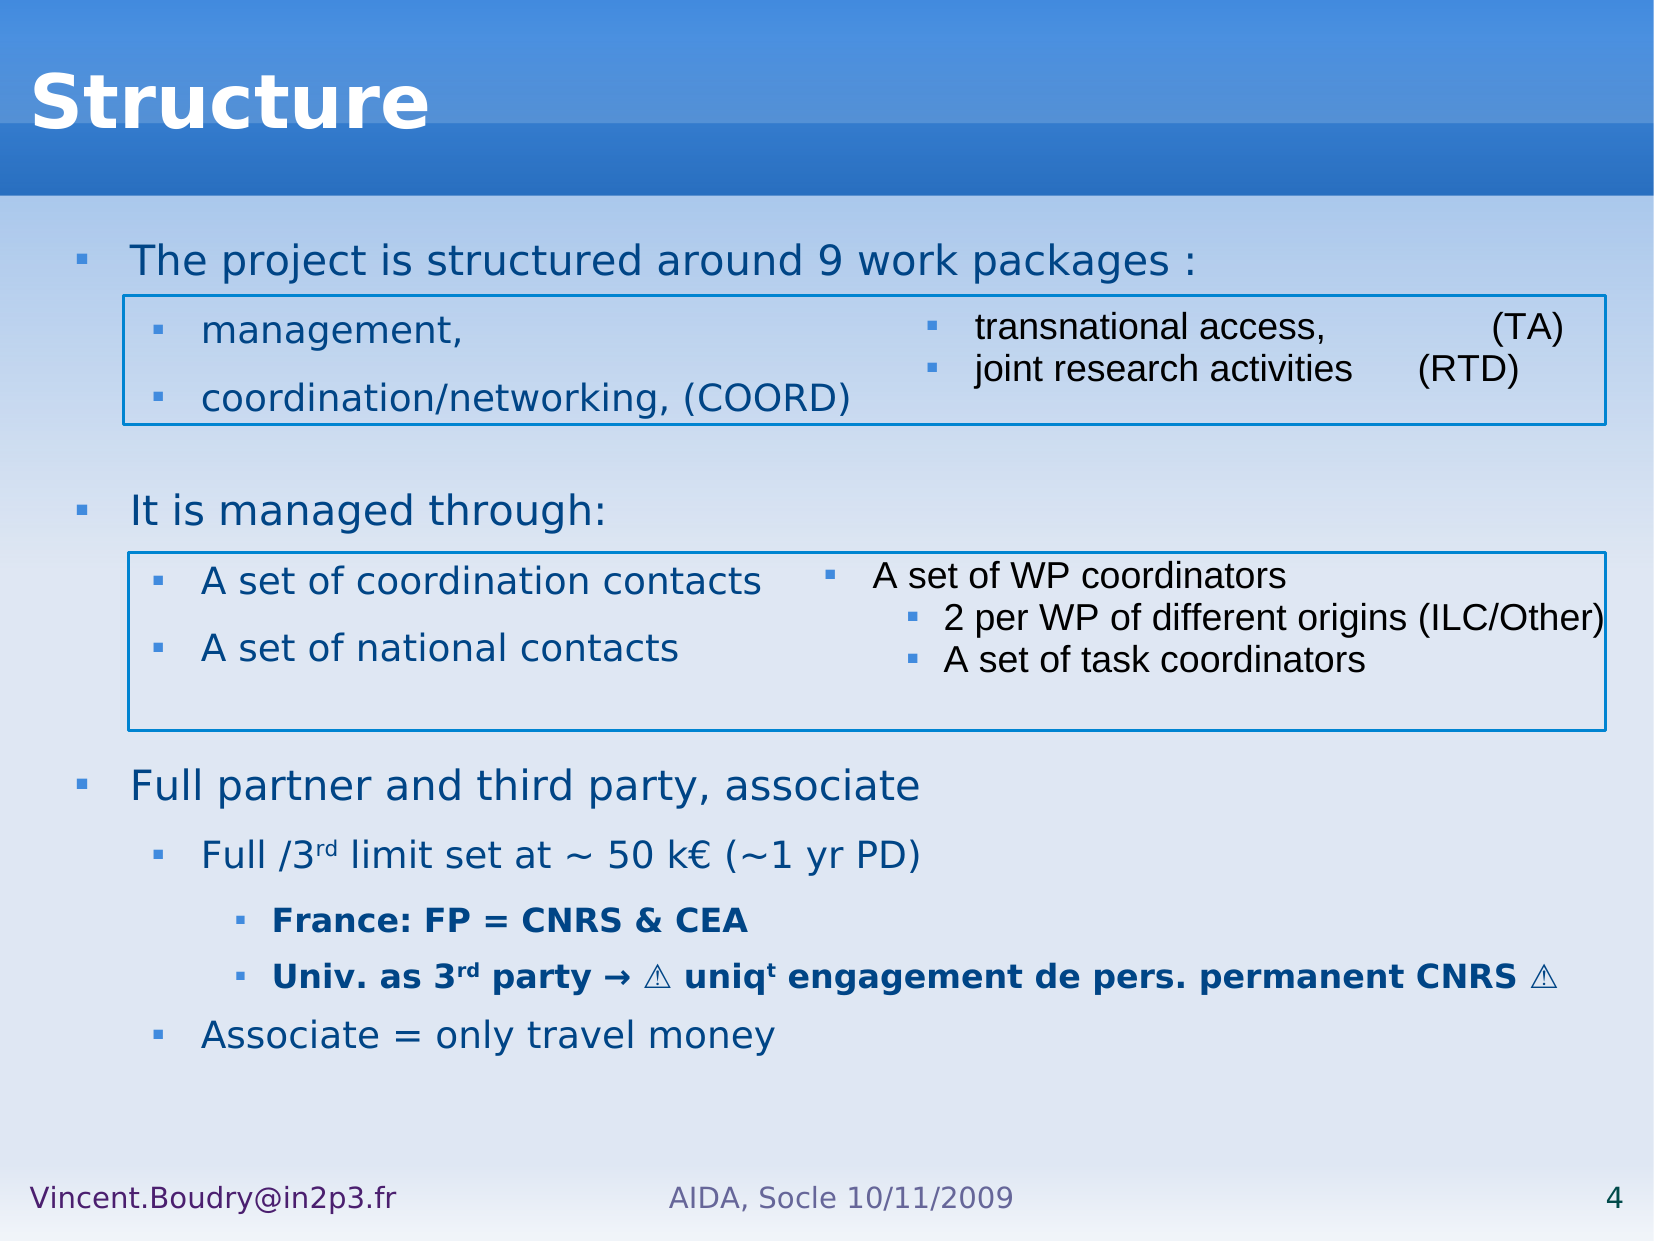

# Structure
The project is structured around 9 work packages :
management,
coordination/networking, (COORD)
It is managed through:
A set of coordination contacts
A set of national contacts
Full partner and third party, associate
Full /3rd limit set at ~ 50 k€ (~1 yr PD)
France: FP = CNRS & CEA
Univ. as 3rd party → ⚠ uniqt engagement de pers. permanent CNRS ⚠
Associate = only travel money
transnational access, 		(TA)
joint research activities 	(RTD)
A set of WP coordinators
2 per WP of different origins (ILC/Other)
A set of task coordinators
AIDA, Socle 10/11/2009
4